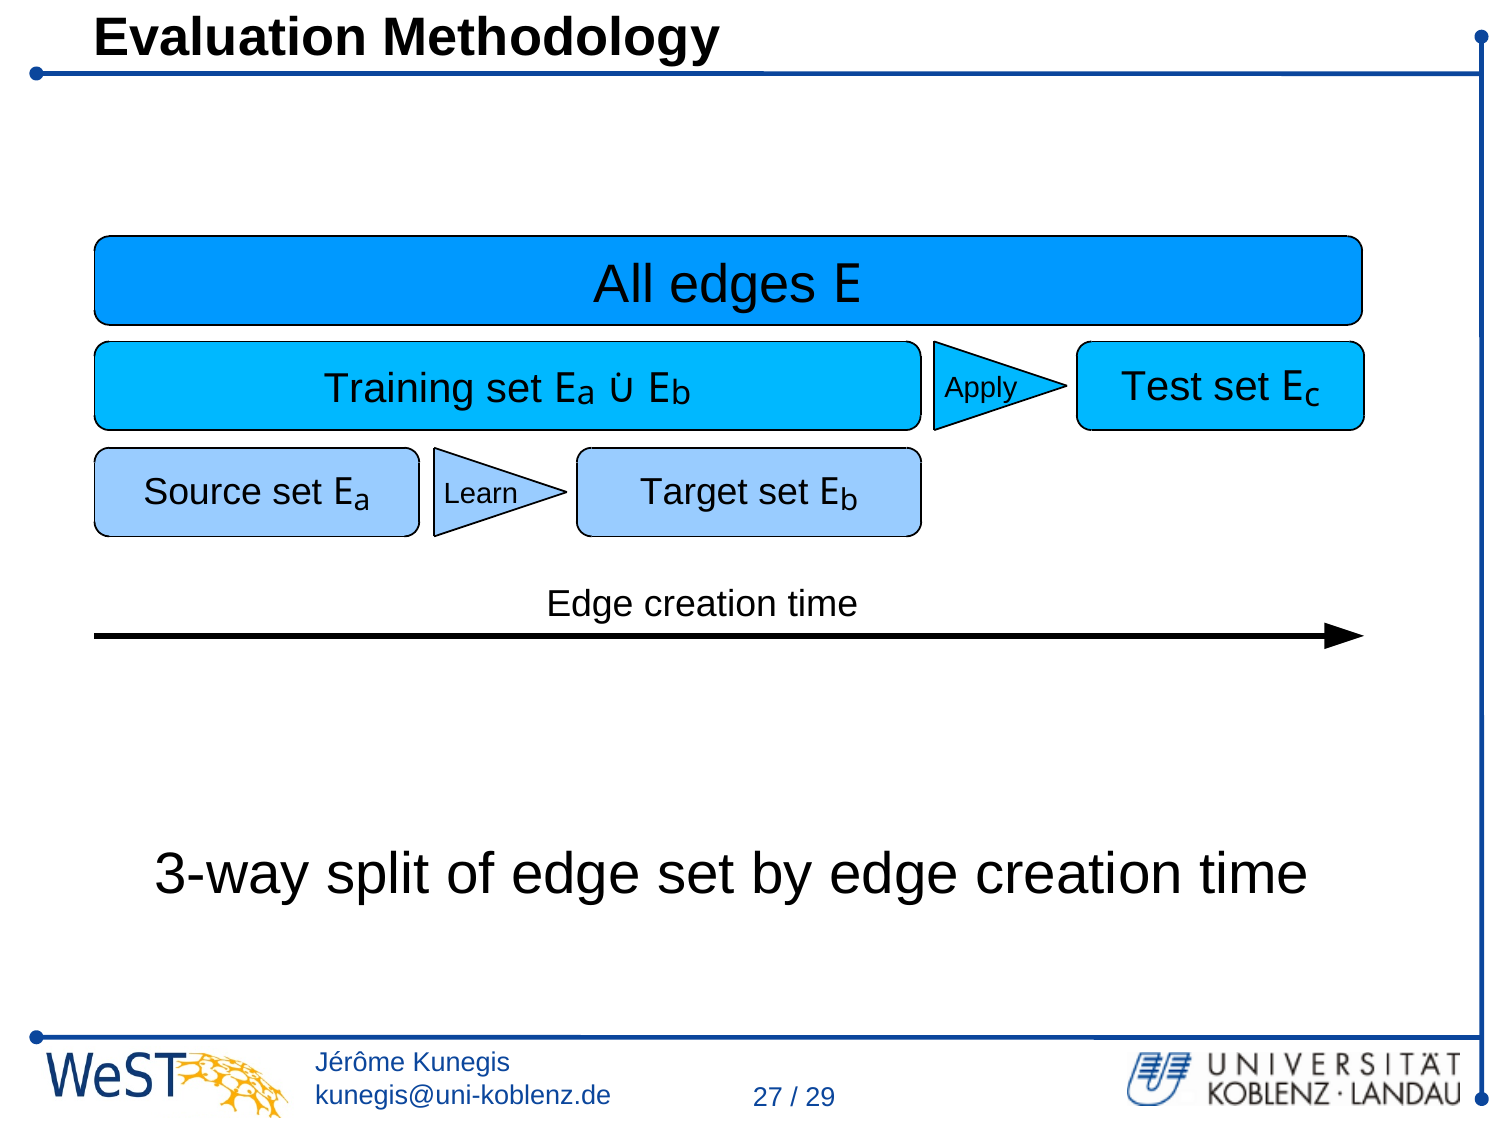

Evaluation Methodology
All edges E
Training set Ea ∪ Eb
Apply
Test set Ec
˙
Source set Ea
Learn
Target set Eb
Edge creation time
3-way split of edge set by edge creation time